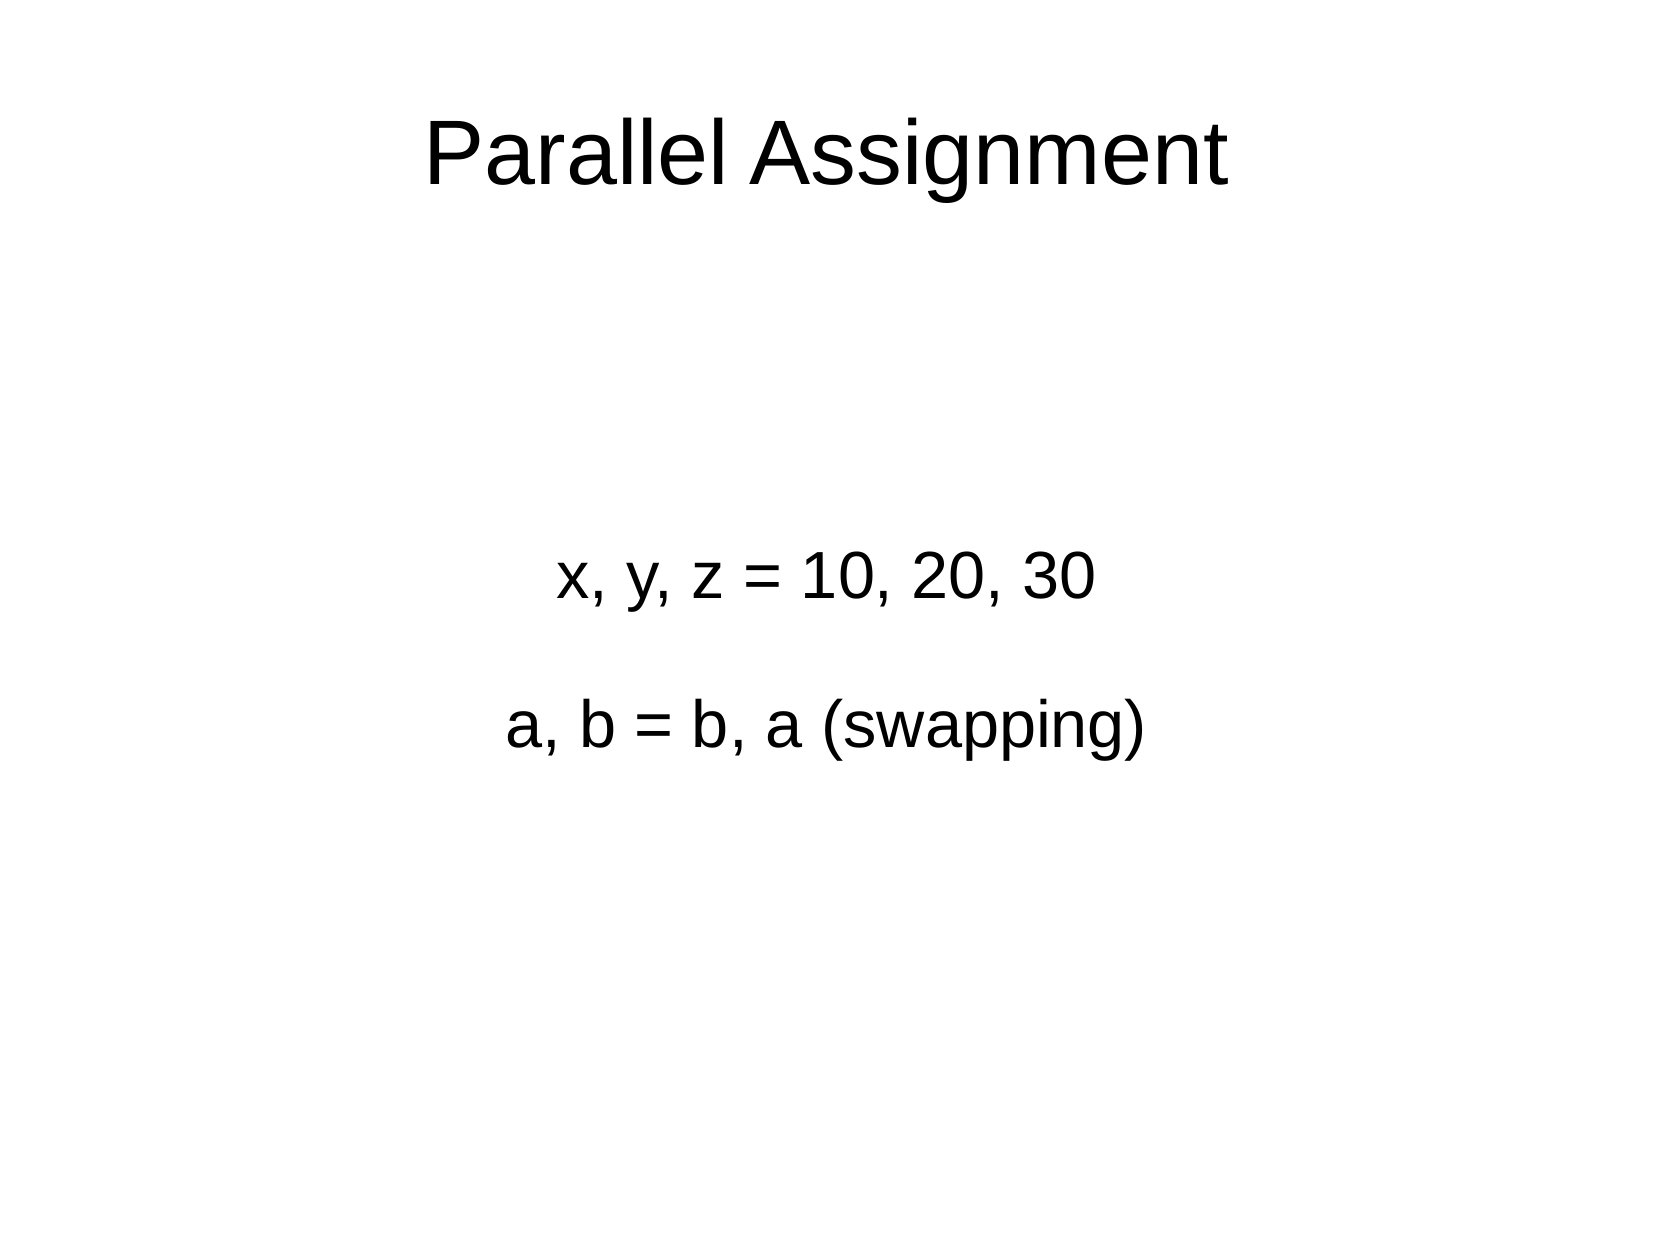

# Parallel Assignment
x, y, z = 10, 20, 30
a, b = b, a (swapping)